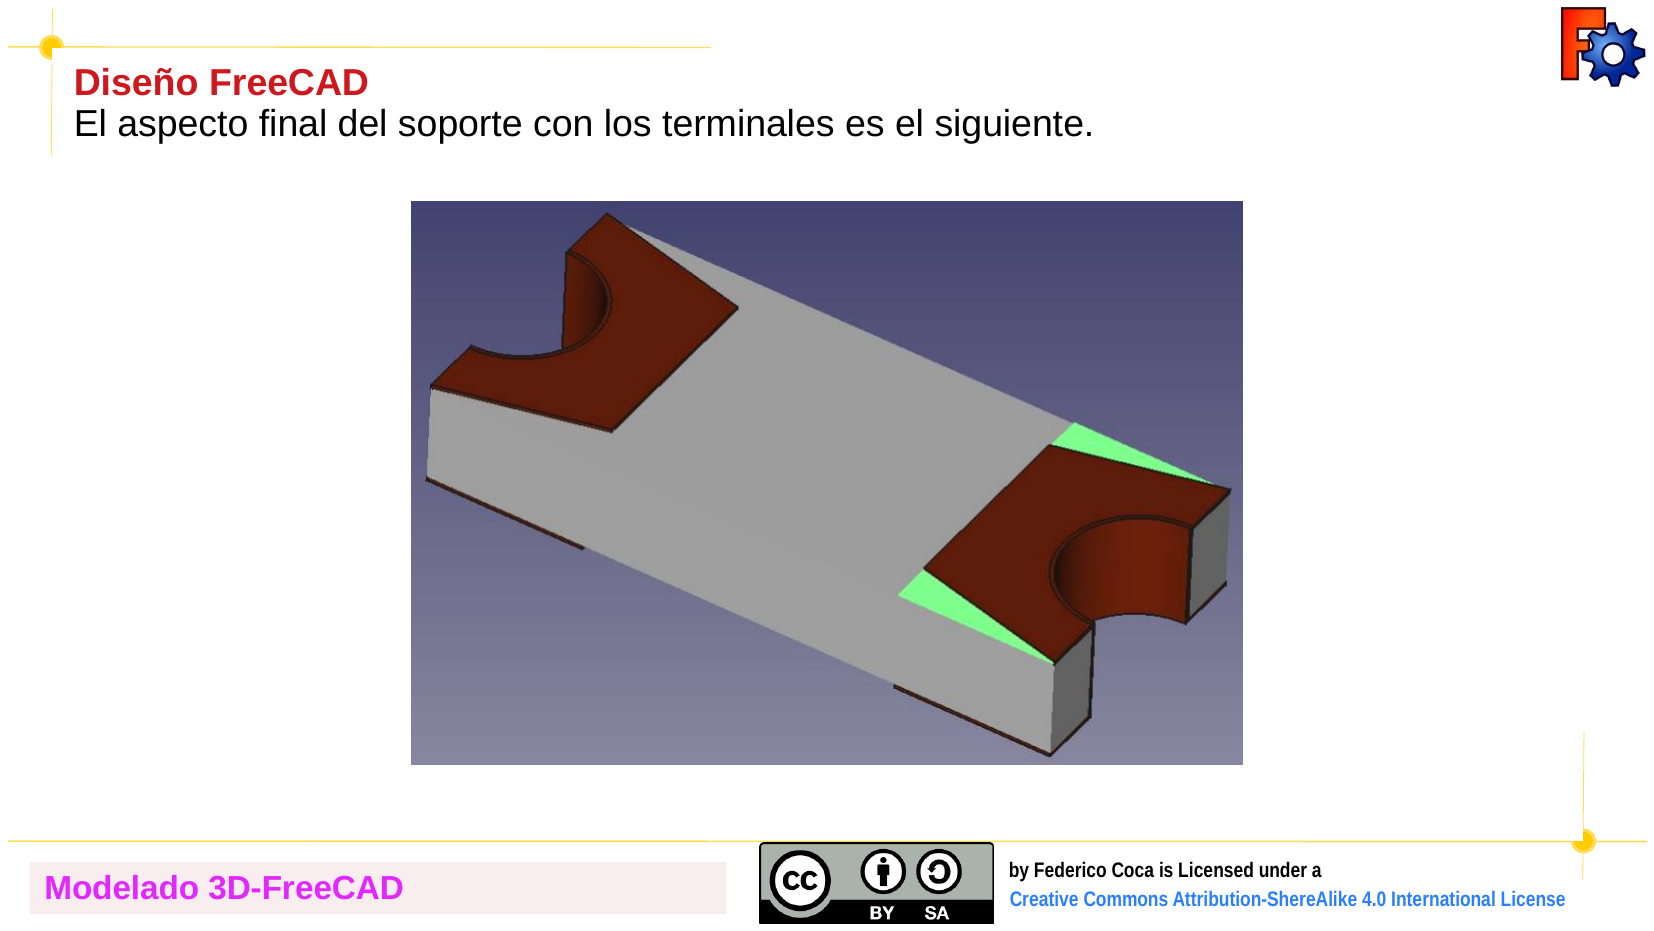

Diseño FreeCAD
El aspecto final del soporte con los terminales es el siguiente.
Modelado 3D-FreeCAD